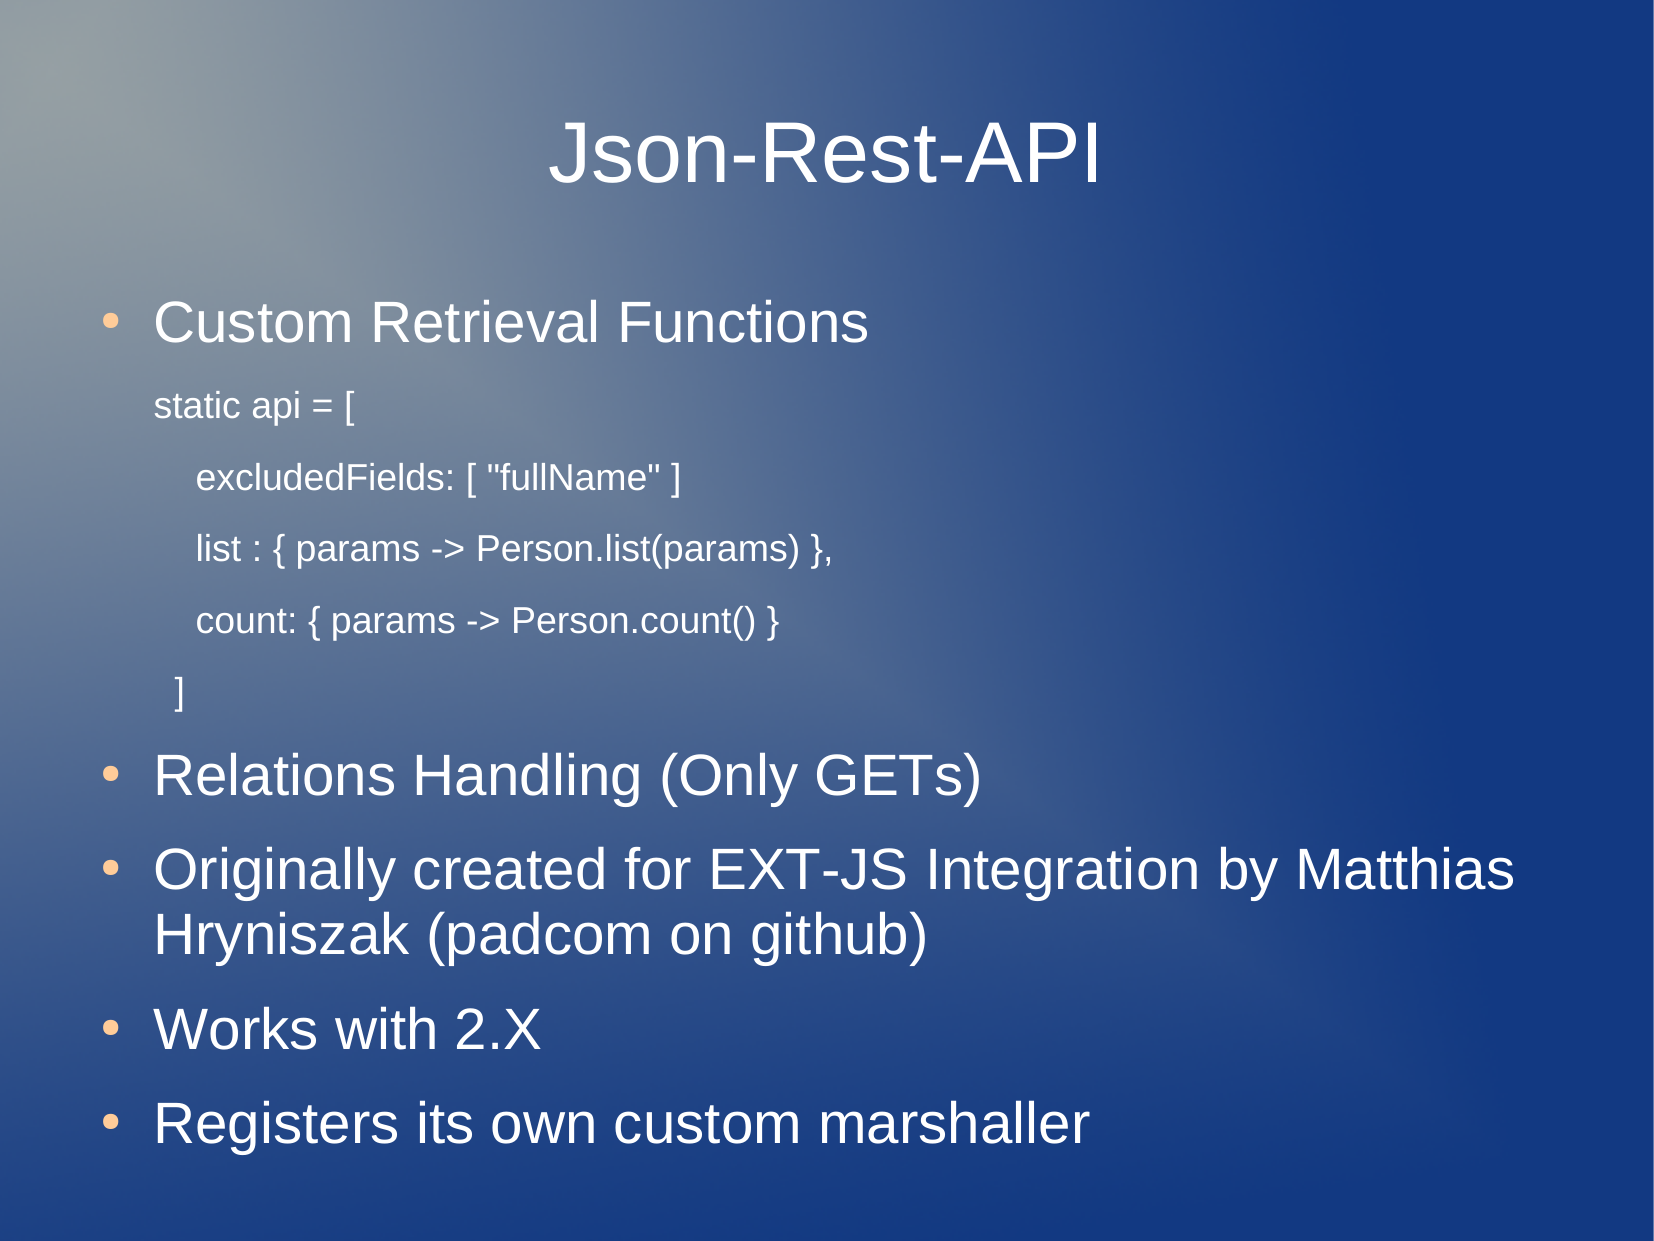

# Json-Rest-API
Custom Retrieval Functions
static api = [
 excludedFields: [ "fullName" ]
 list : { params -> Person.list(params) },
 count: { params -> Person.count() }
 ]
Relations Handling (Only GETs)
Originally created for EXT-JS Integration by Matthias Hryniszak (padcom on github)
Works with 2.X
Registers its own custom marshaller